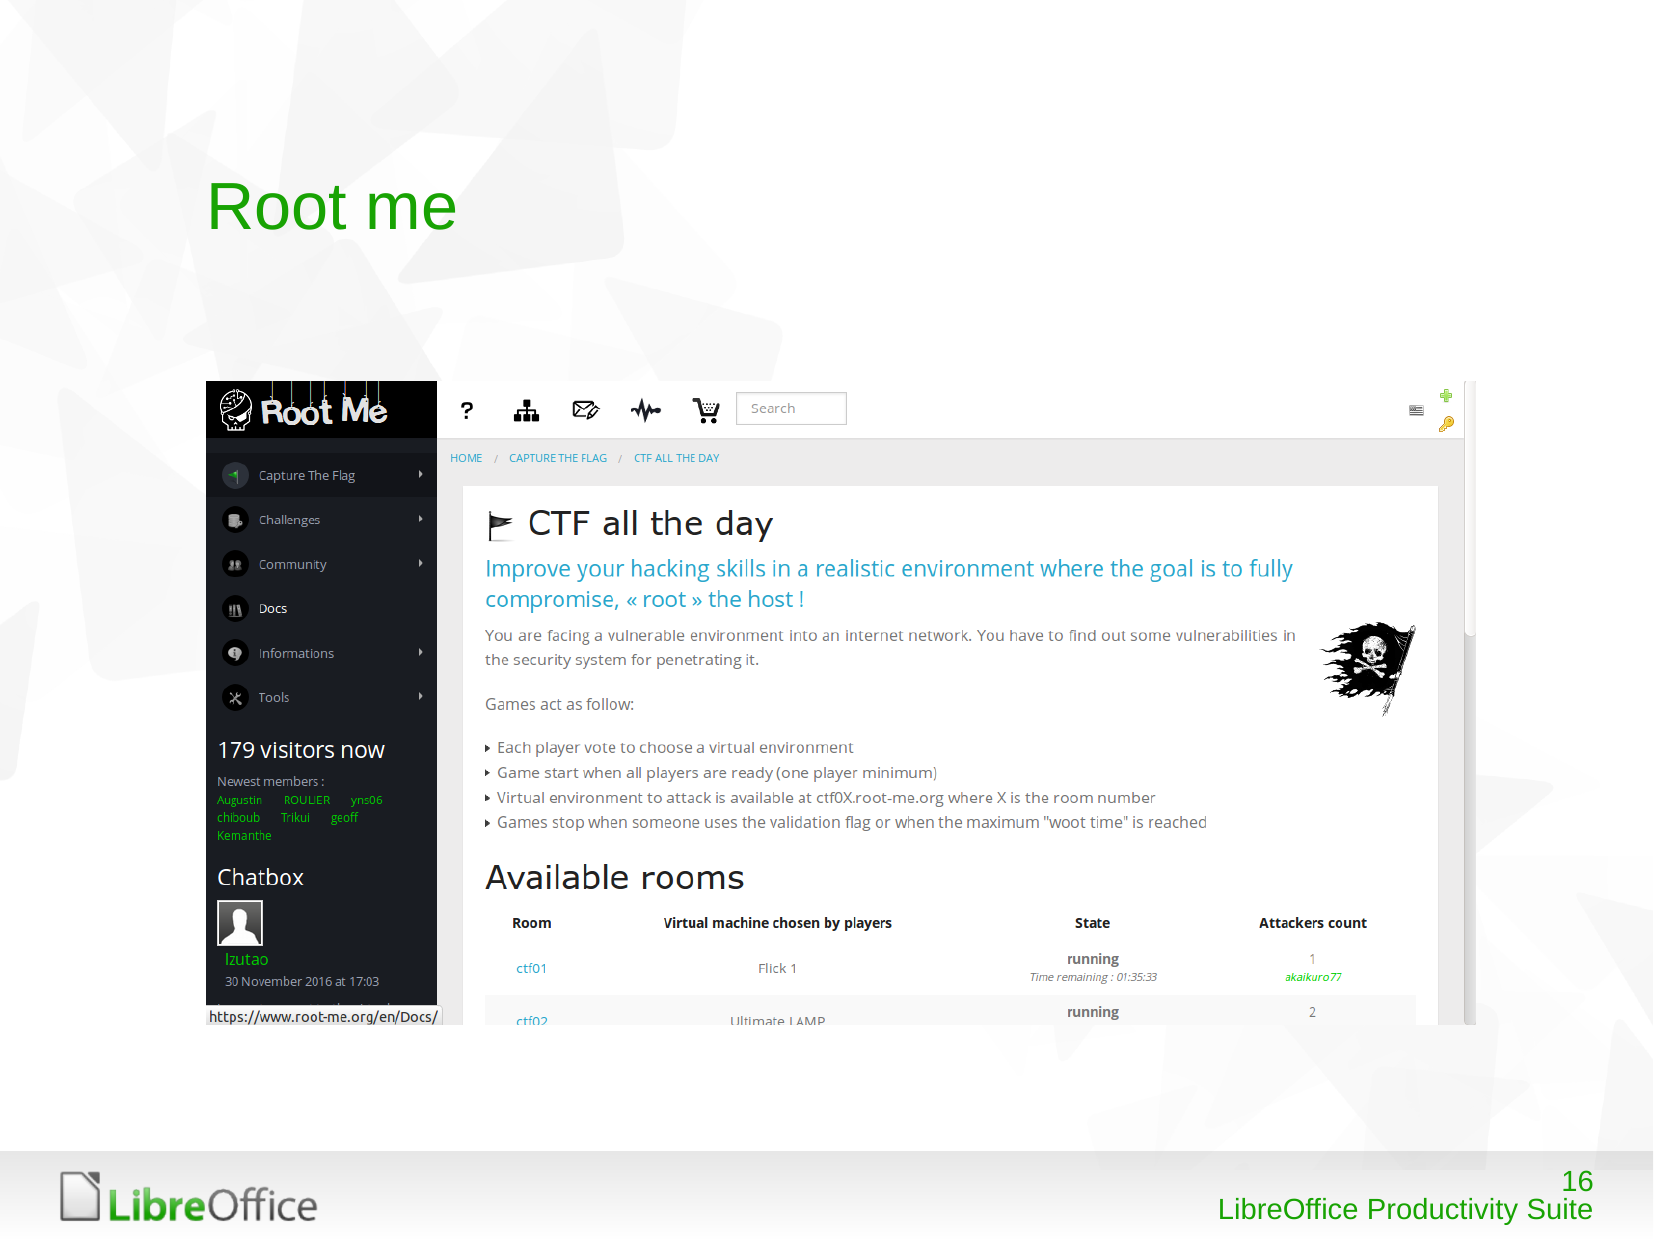

# Root me
16
LibreOffice Productivity Suite